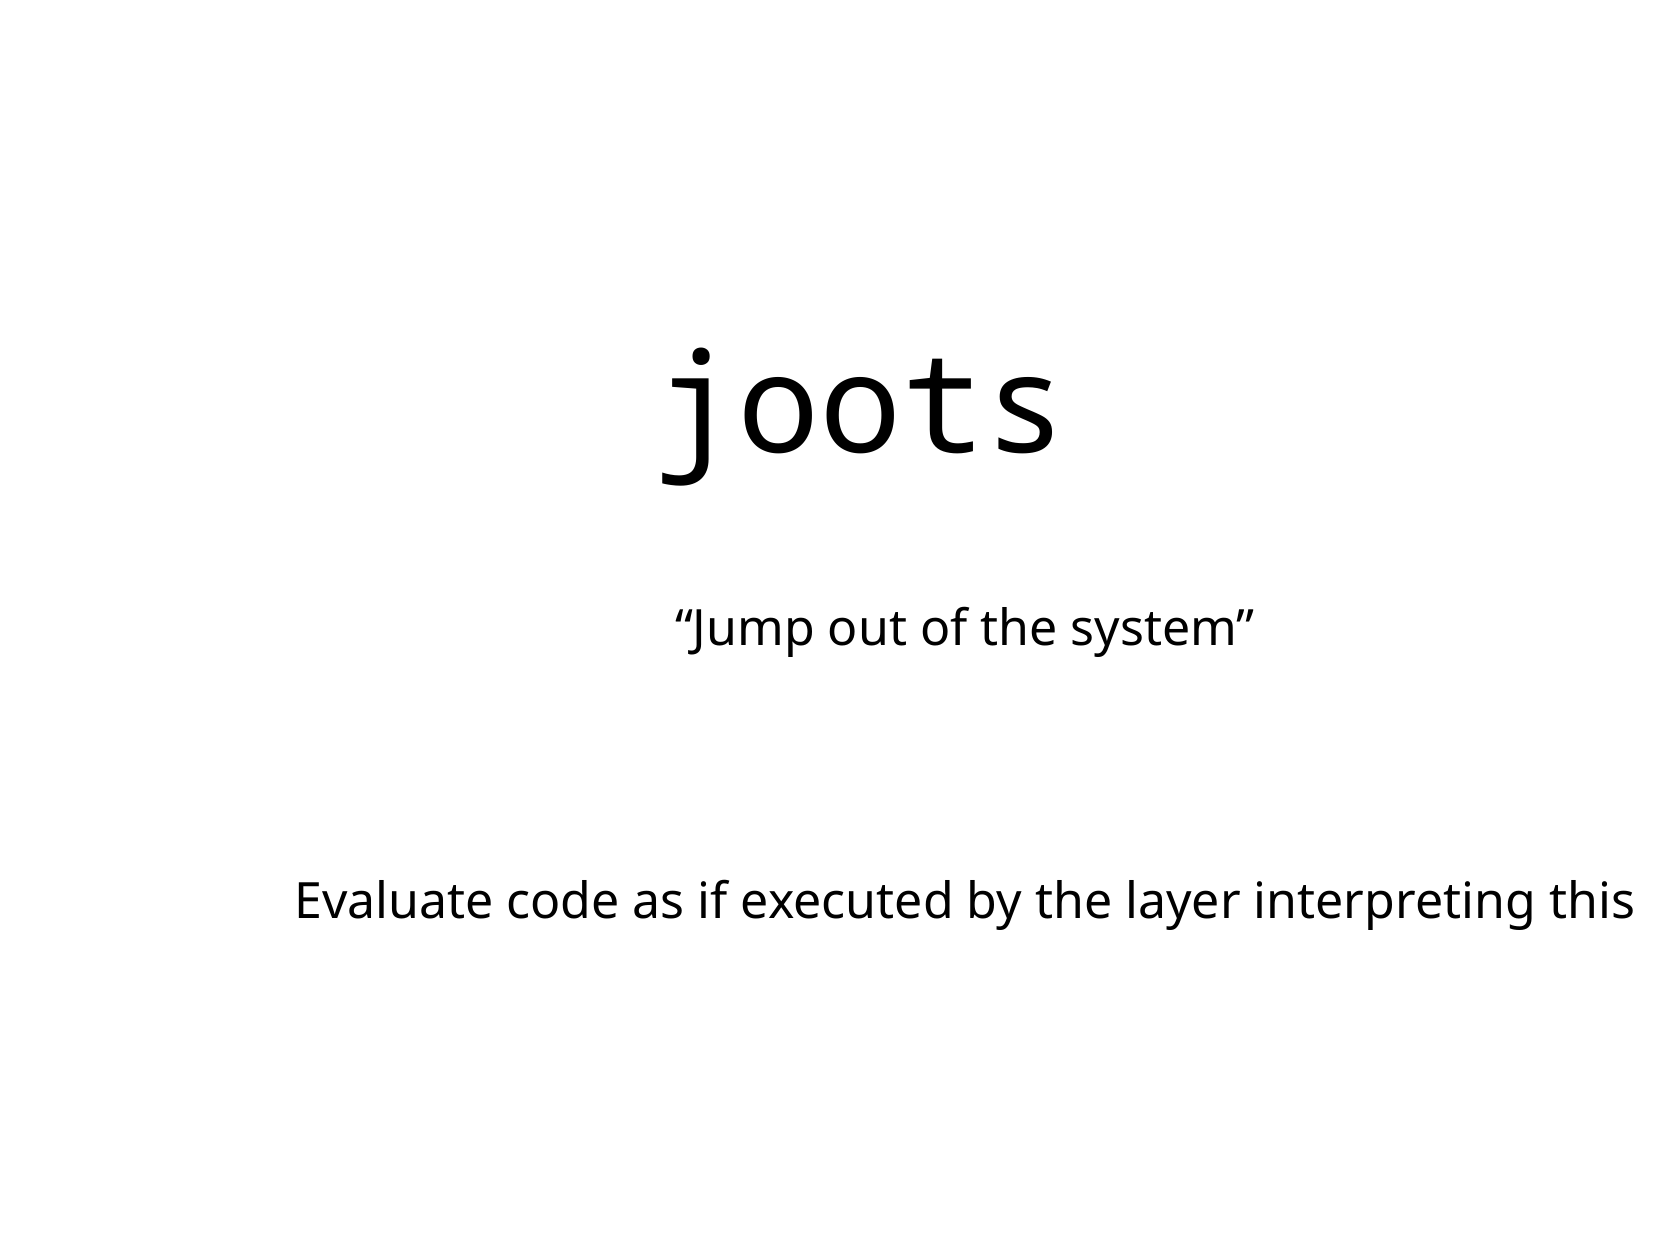

joots
“Jump out of the system”
Evaluate code as if executed by the layer interpreting this